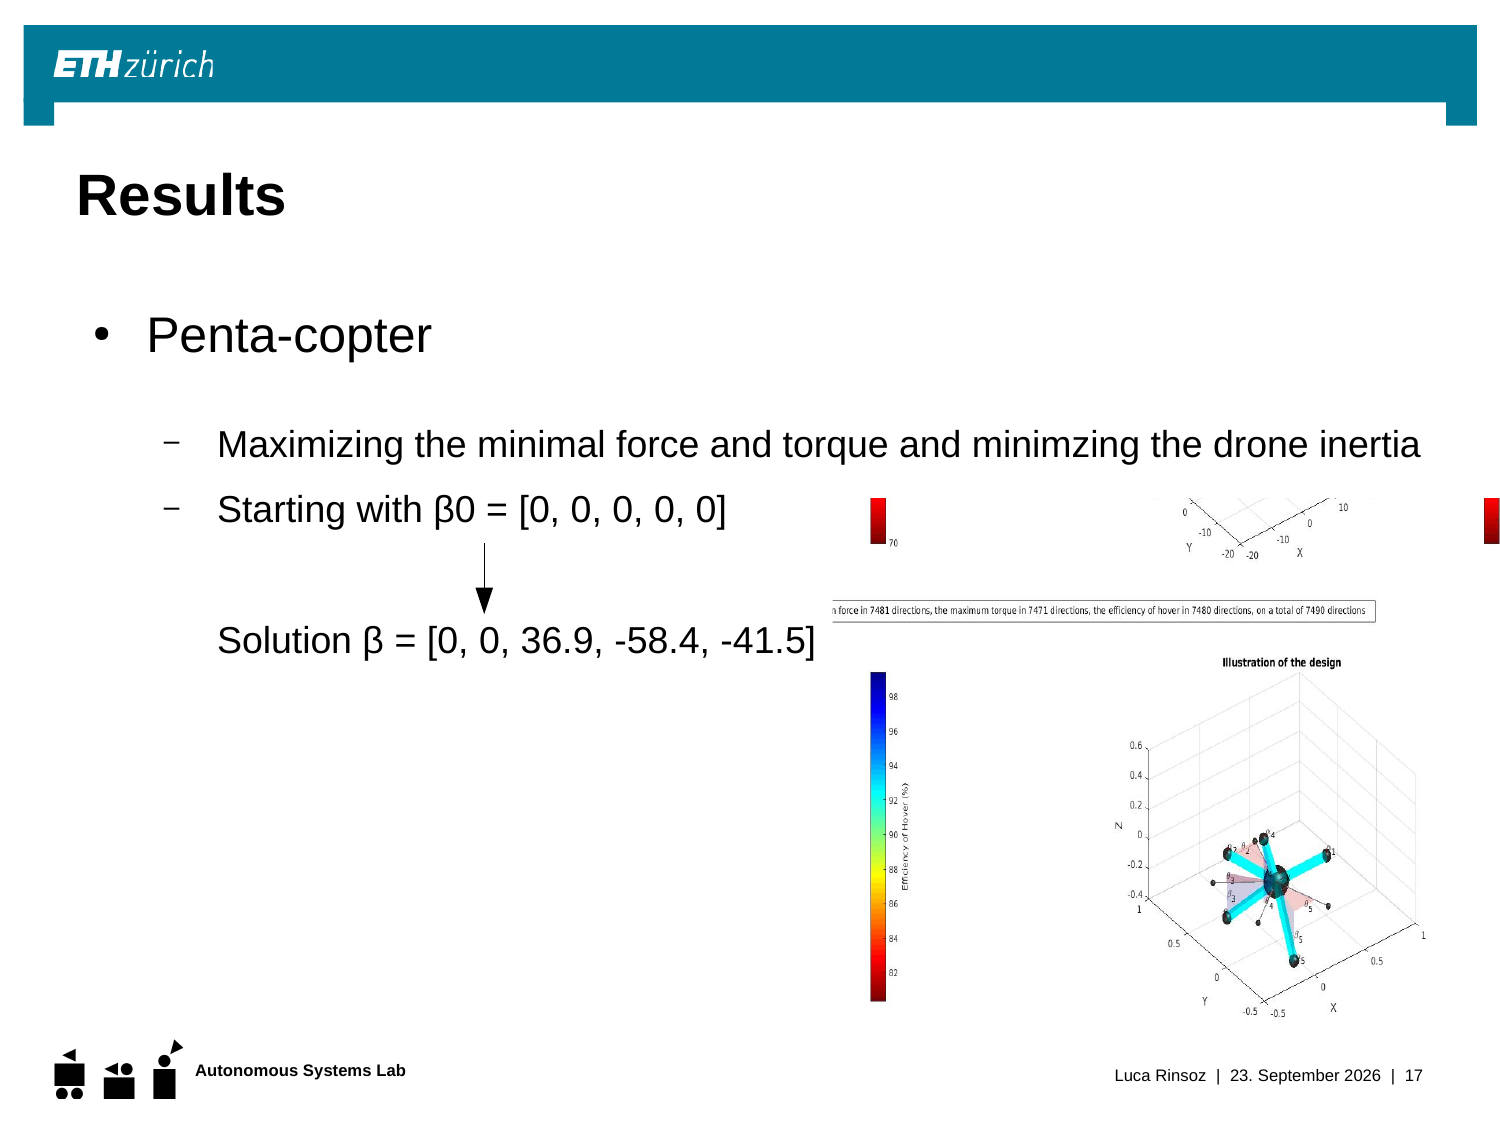

# Results
Penta-copter
Maximizing the minimal force and torque and minimzing the drone inertia
Starting with β0 = [0, 0, 0, 0, 0]
Solution β = [0, 0, 36.9, -58.4, -41.5]
((Name))
17